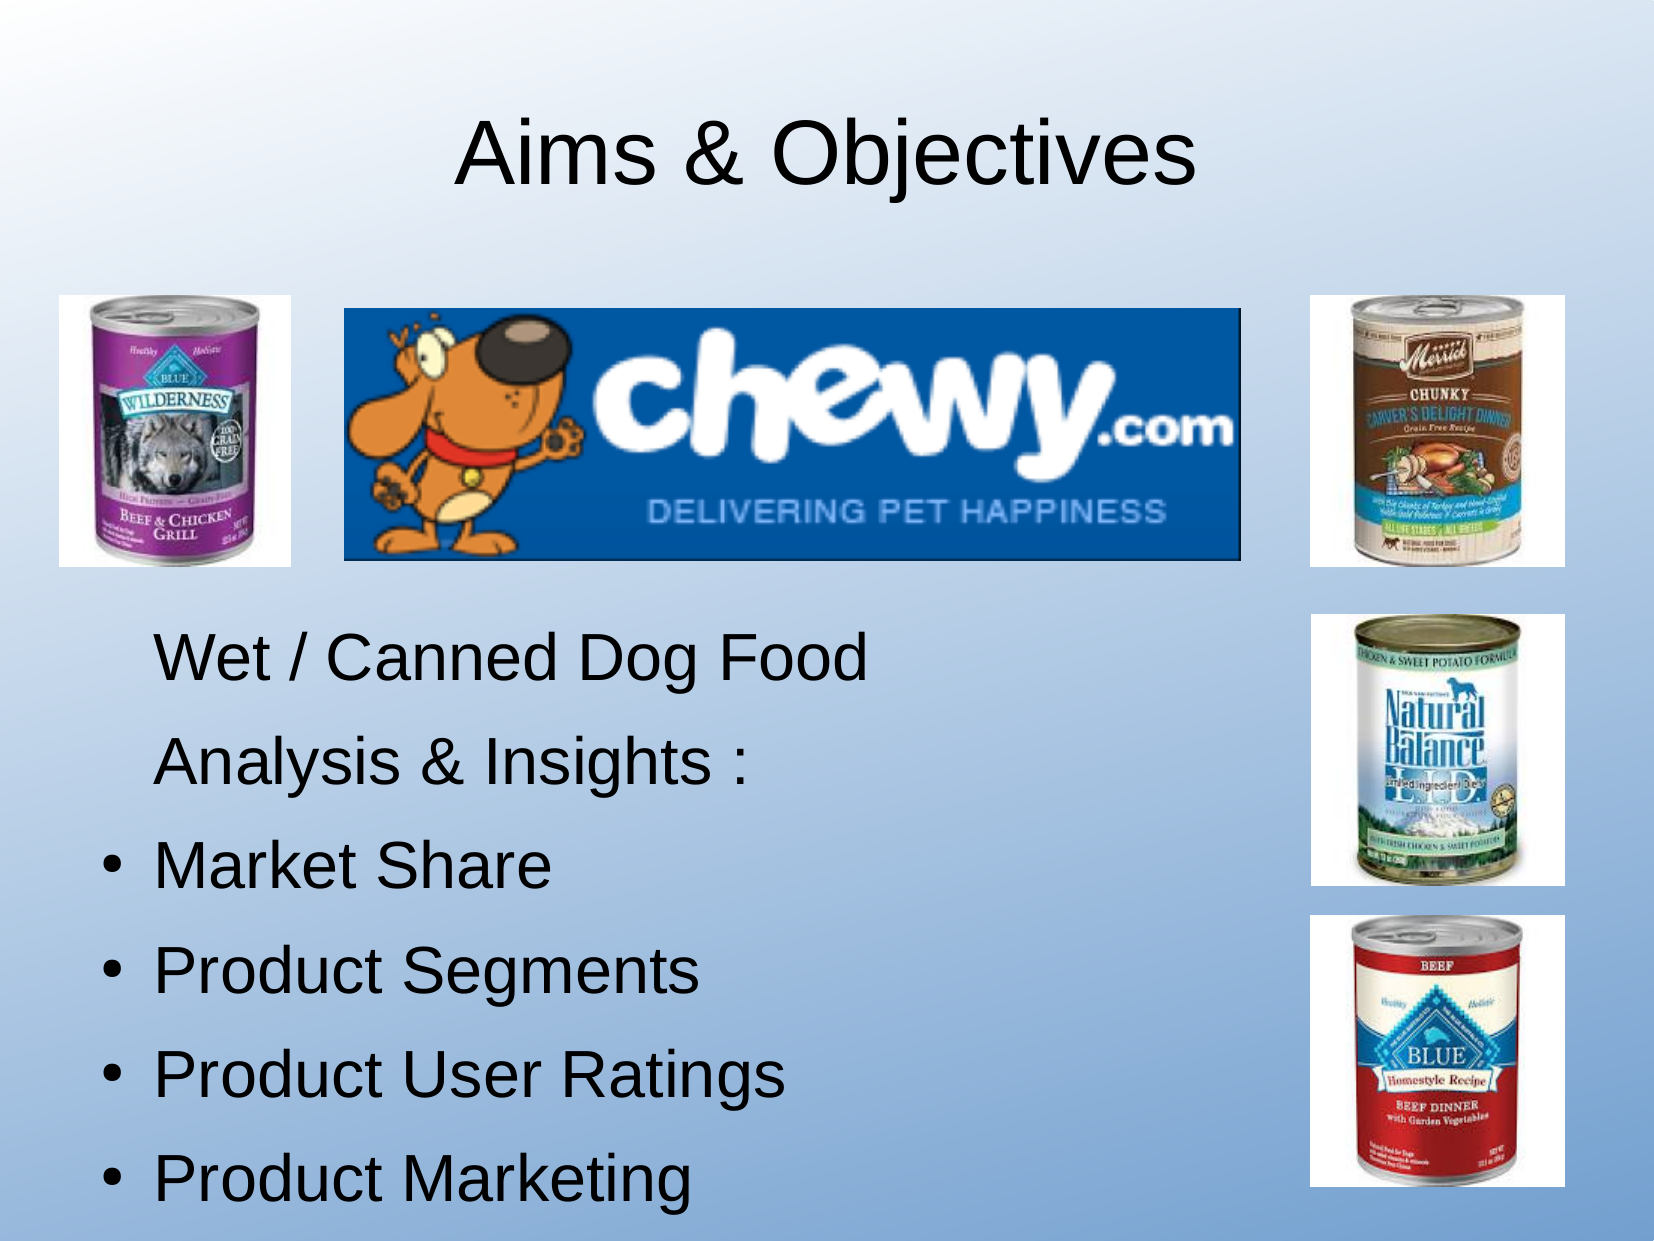

# Aims & Objectives
Wet / Canned Dog Food
Analysis & Insights :
Market Share
Product Segments
Product User Ratings
Product Marketing